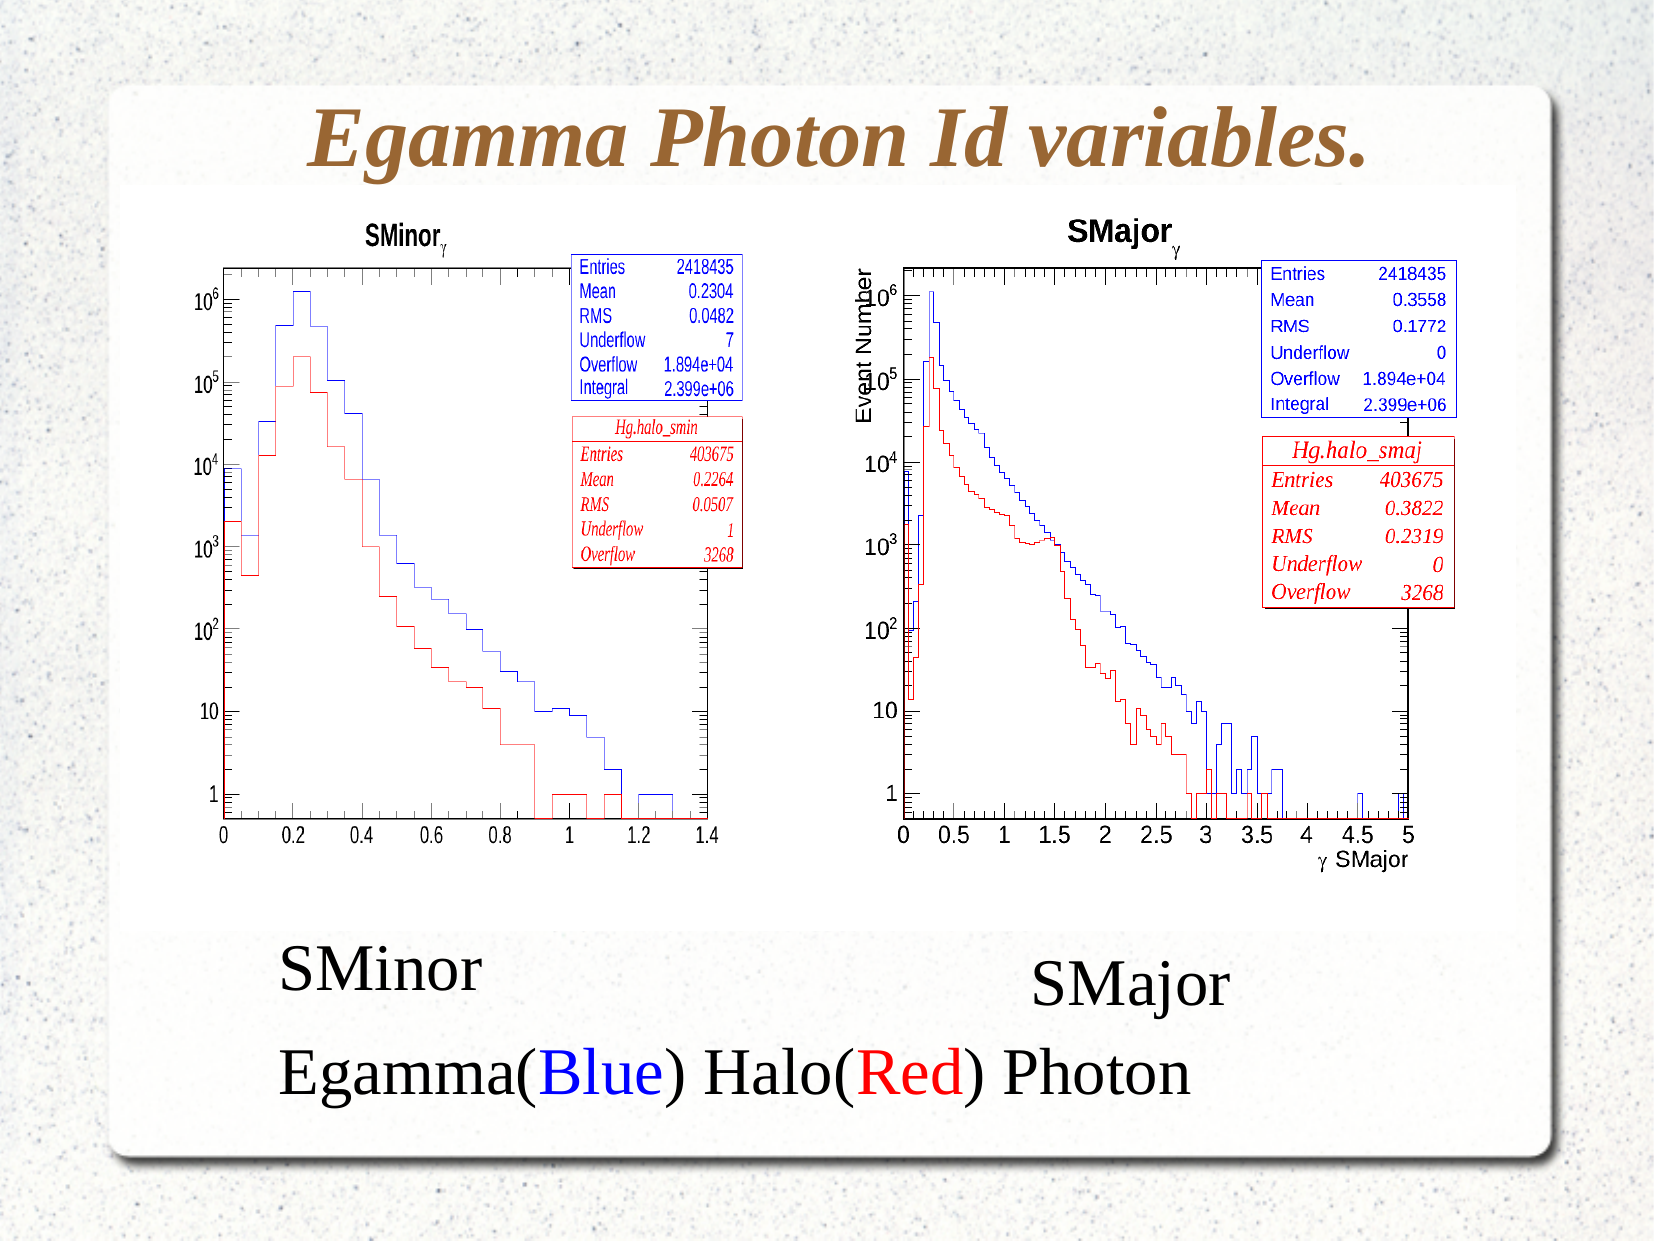

# Egamma Photon Id variables.
SMinor
SMajor
Egamma(Blue) Halo(Red) Photon